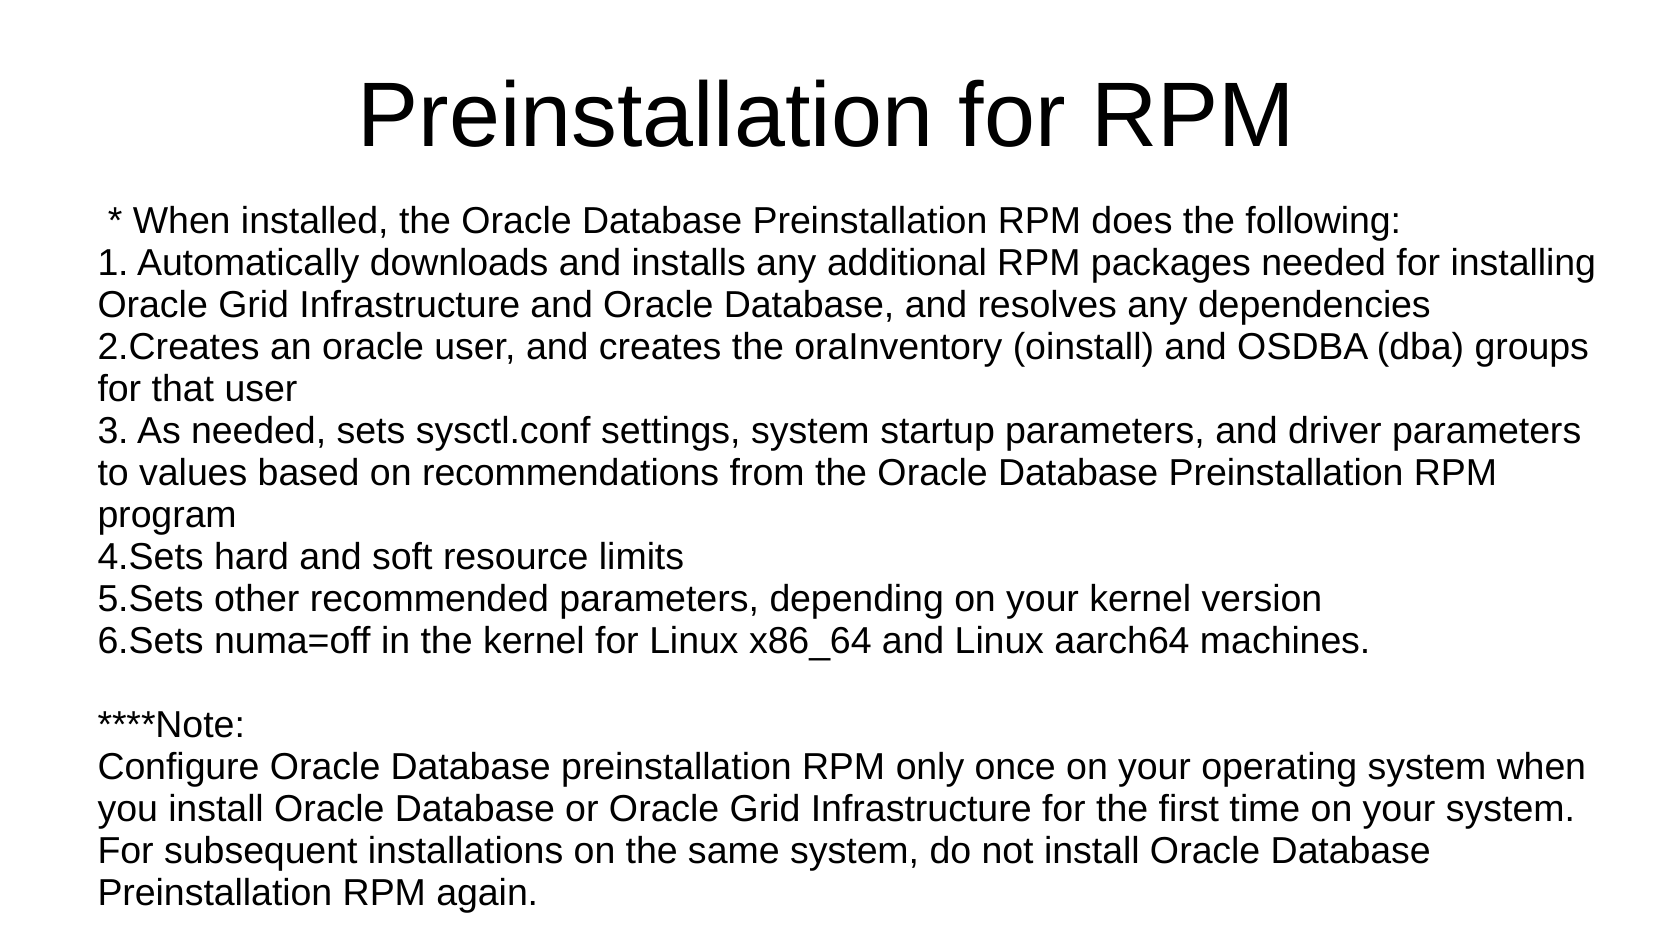

# Preinstallation for RPM
 * When installed, the Oracle Database Preinstallation RPM does the following:
1. Automatically downloads and installs any additional RPM packages needed for installing Oracle Grid Infrastructure and Oracle Database, and resolves any dependencies
2.Creates an oracle user, and creates the oraInventory (oinstall) and OSDBA (dba) groups for that user
3. As needed, sets sysctl.conf settings, system startup parameters, and driver parameters to values based on recommendations from the Oracle Database Preinstallation RPM program
4.Sets hard and soft resource limits
5.Sets other recommended parameters, depending on your kernel version
6.Sets numa=off in the kernel for Linux x86_64 and Linux aarch64 machines.
****Note:
Configure Oracle Database preinstallation RPM only once on your operating system when you install Oracle Database or Oracle Grid Infrastructure for the first time on your system. For subsequent installations on the same system, do not install Oracle Database Preinstallation RPM again.